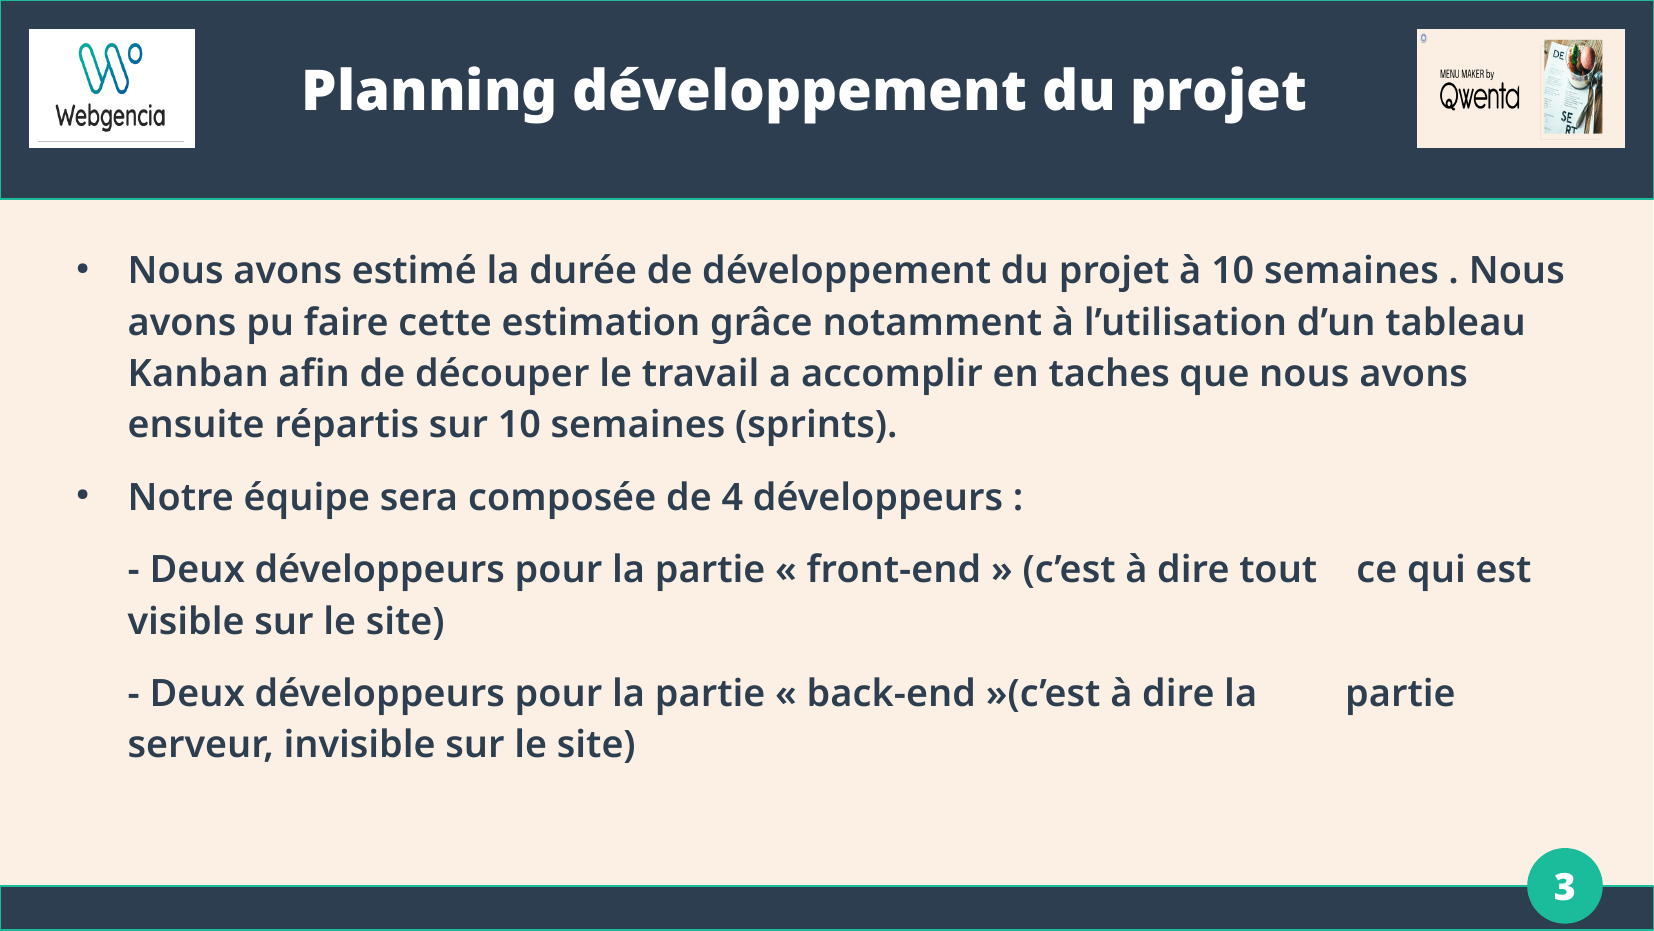

# Planning développement du projet
Nous avons estimé la durée de développement du projet à 10 semaines . Nous avons pu faire cette estimation grâce notamment à l’utilisation d’un tableau Kanban afin de découper le travail a accomplir en taches que nous avons ensuite répartis sur 10 semaines (sprints).
Notre équipe sera composée de 4 développeurs :
- Deux développeurs pour la partie « front-end » (c’est à dire tout ce qui est visible sur le site)
- Deux développeurs pour la partie « back-end »(c’est à dire la partie serveur, invisible sur le site)
3